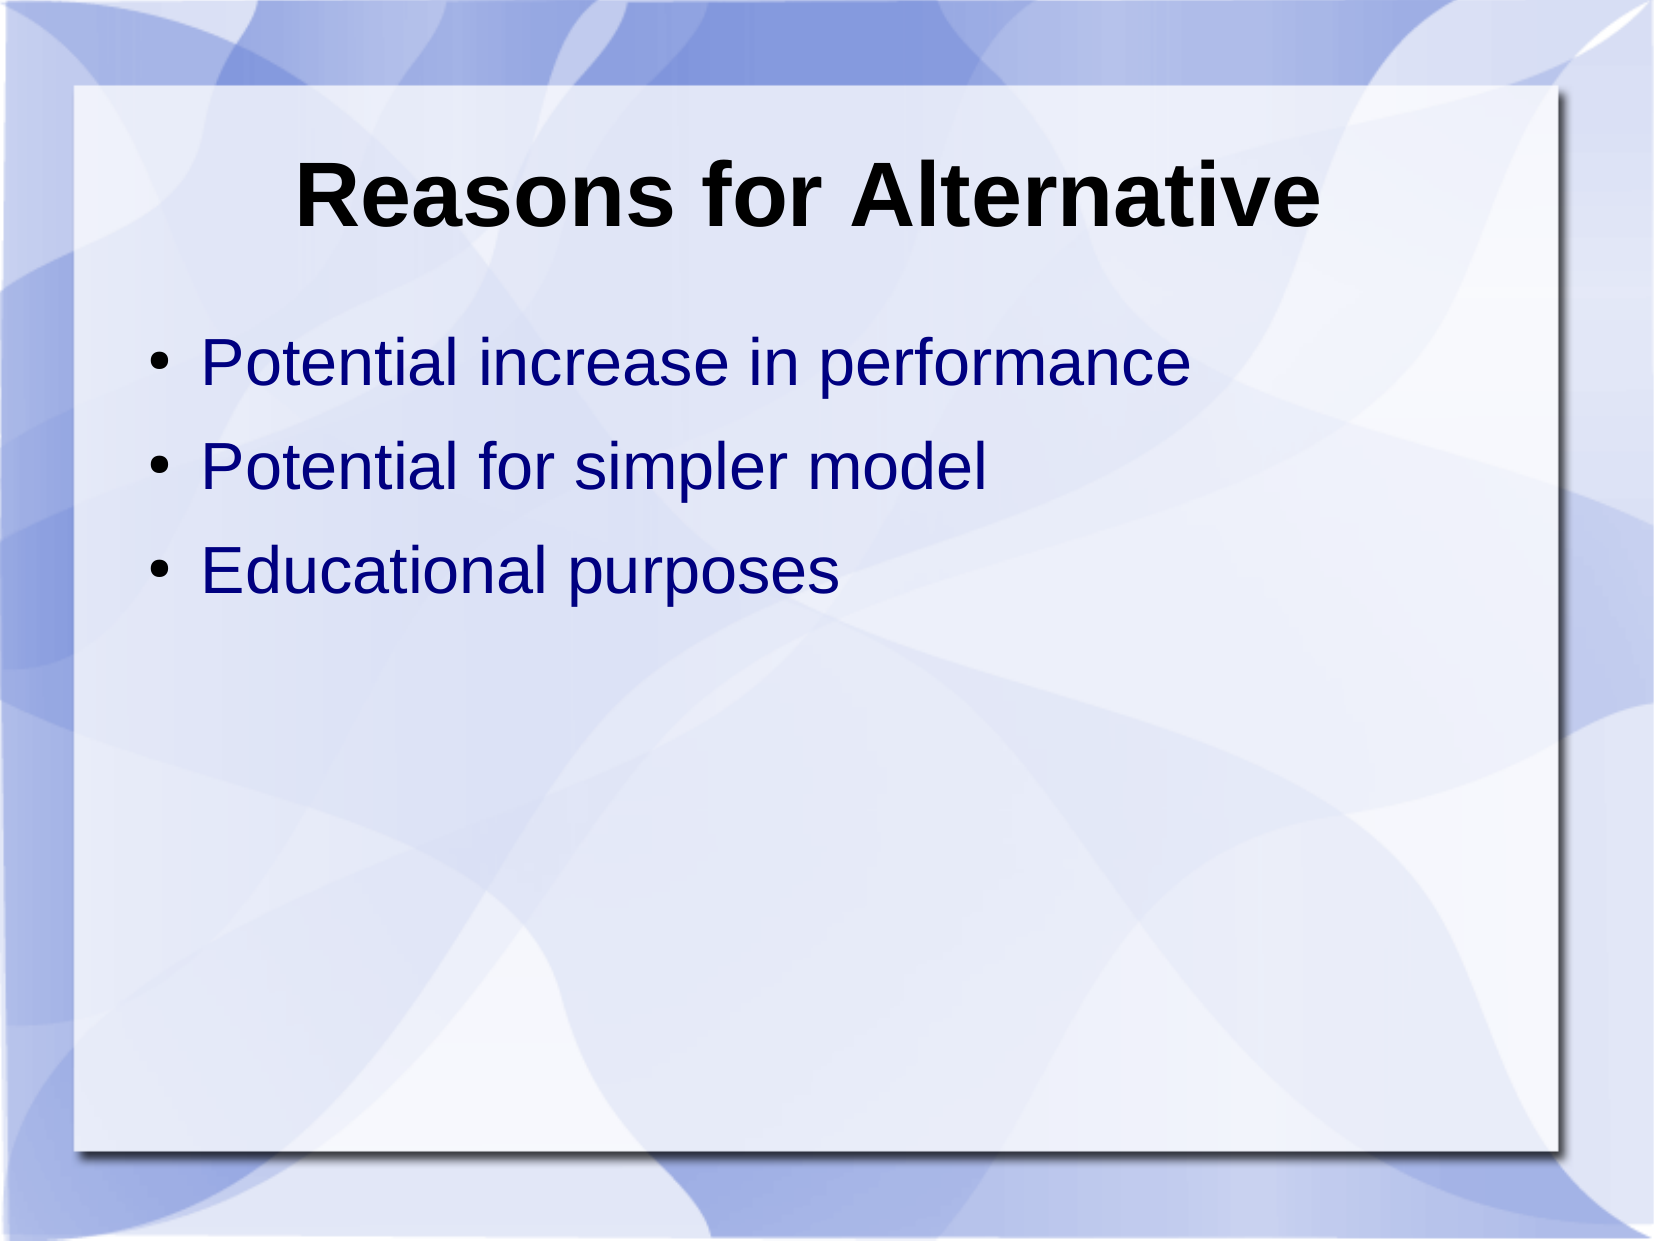

# Reasons for Alternative
Potential increase in performance
Potential for simpler model
Educational purposes